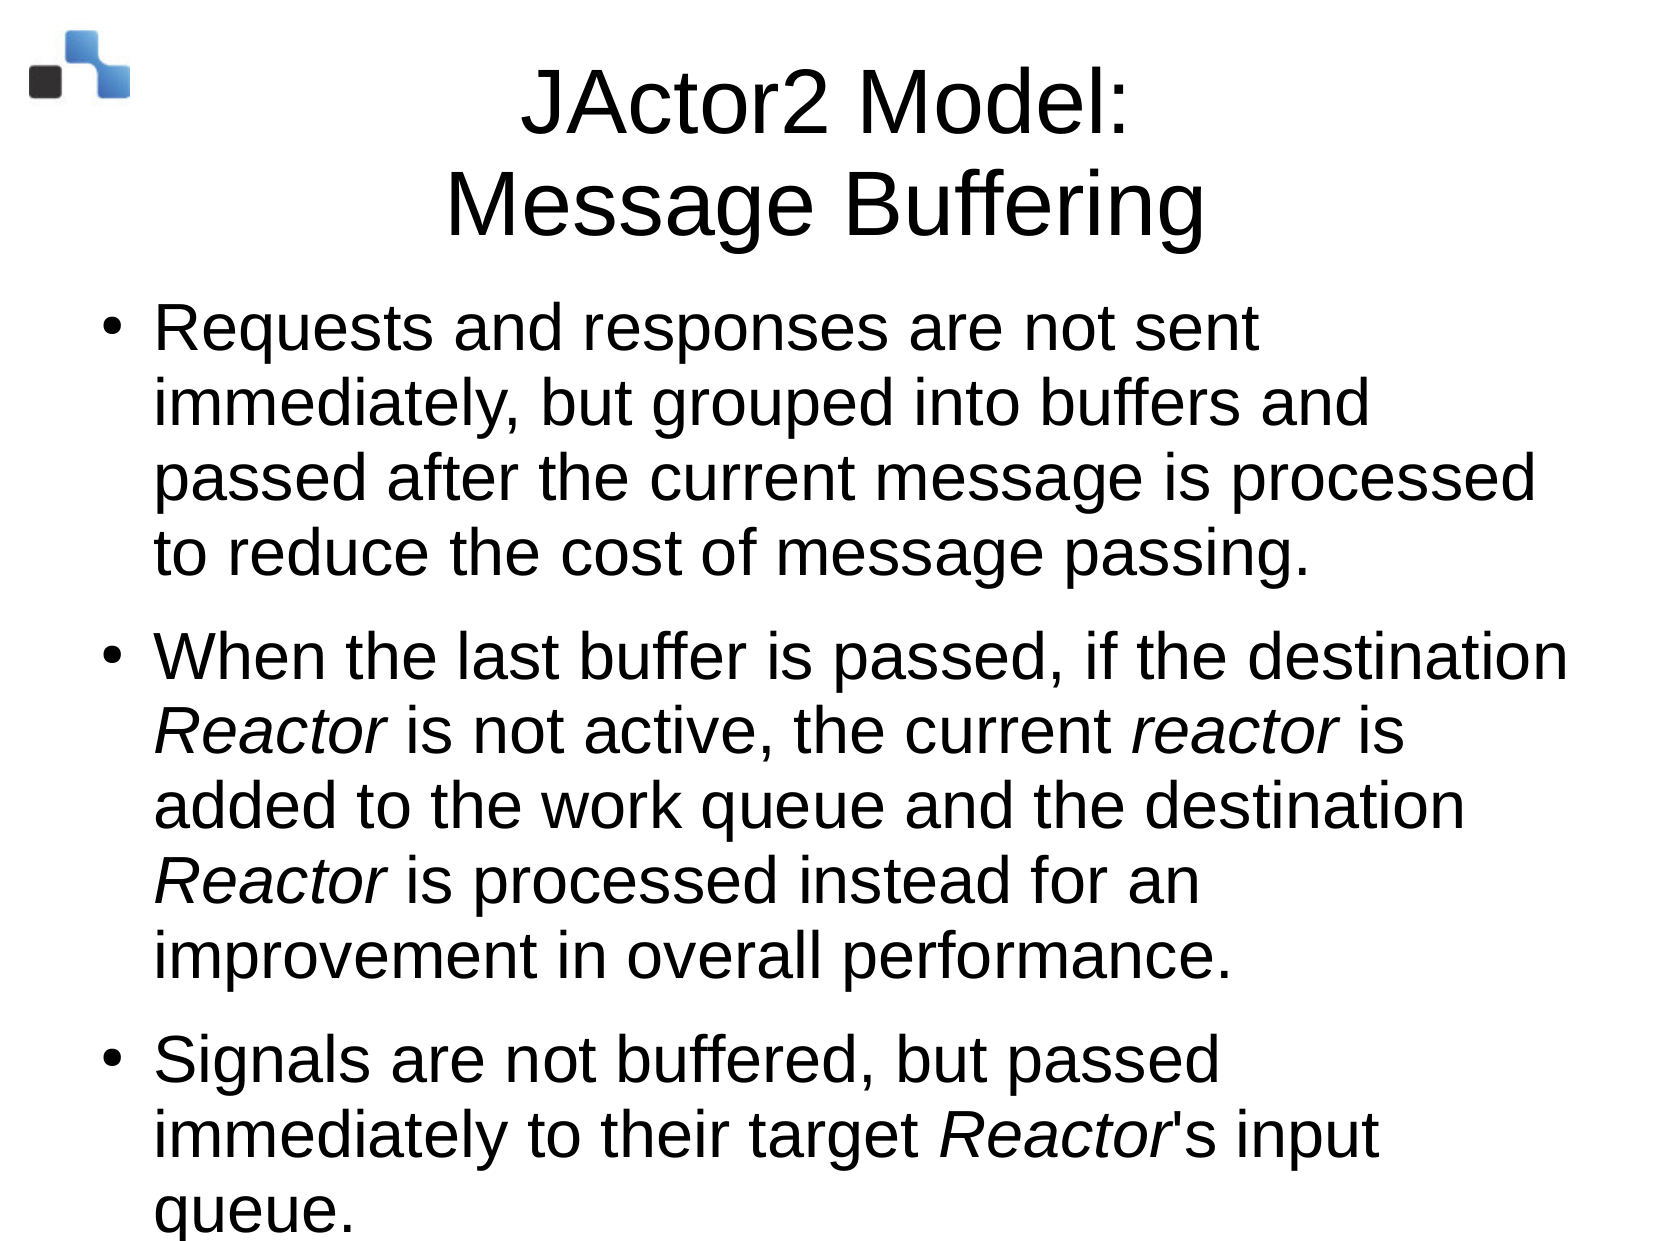

# JActor2 Model: Message Buffering
Requests and responses are not sent immediately, but grouped into buffers and passed after the current message is processed to reduce the cost of message passing.
When the last buffer is passed, if the destination Reactor is not active, the current reactor is added to the work queue and the destination Reactor is processed instead for an improvement in overall performance.
Signals are not buffered, but passed immediately to their target Reactor's input queue.